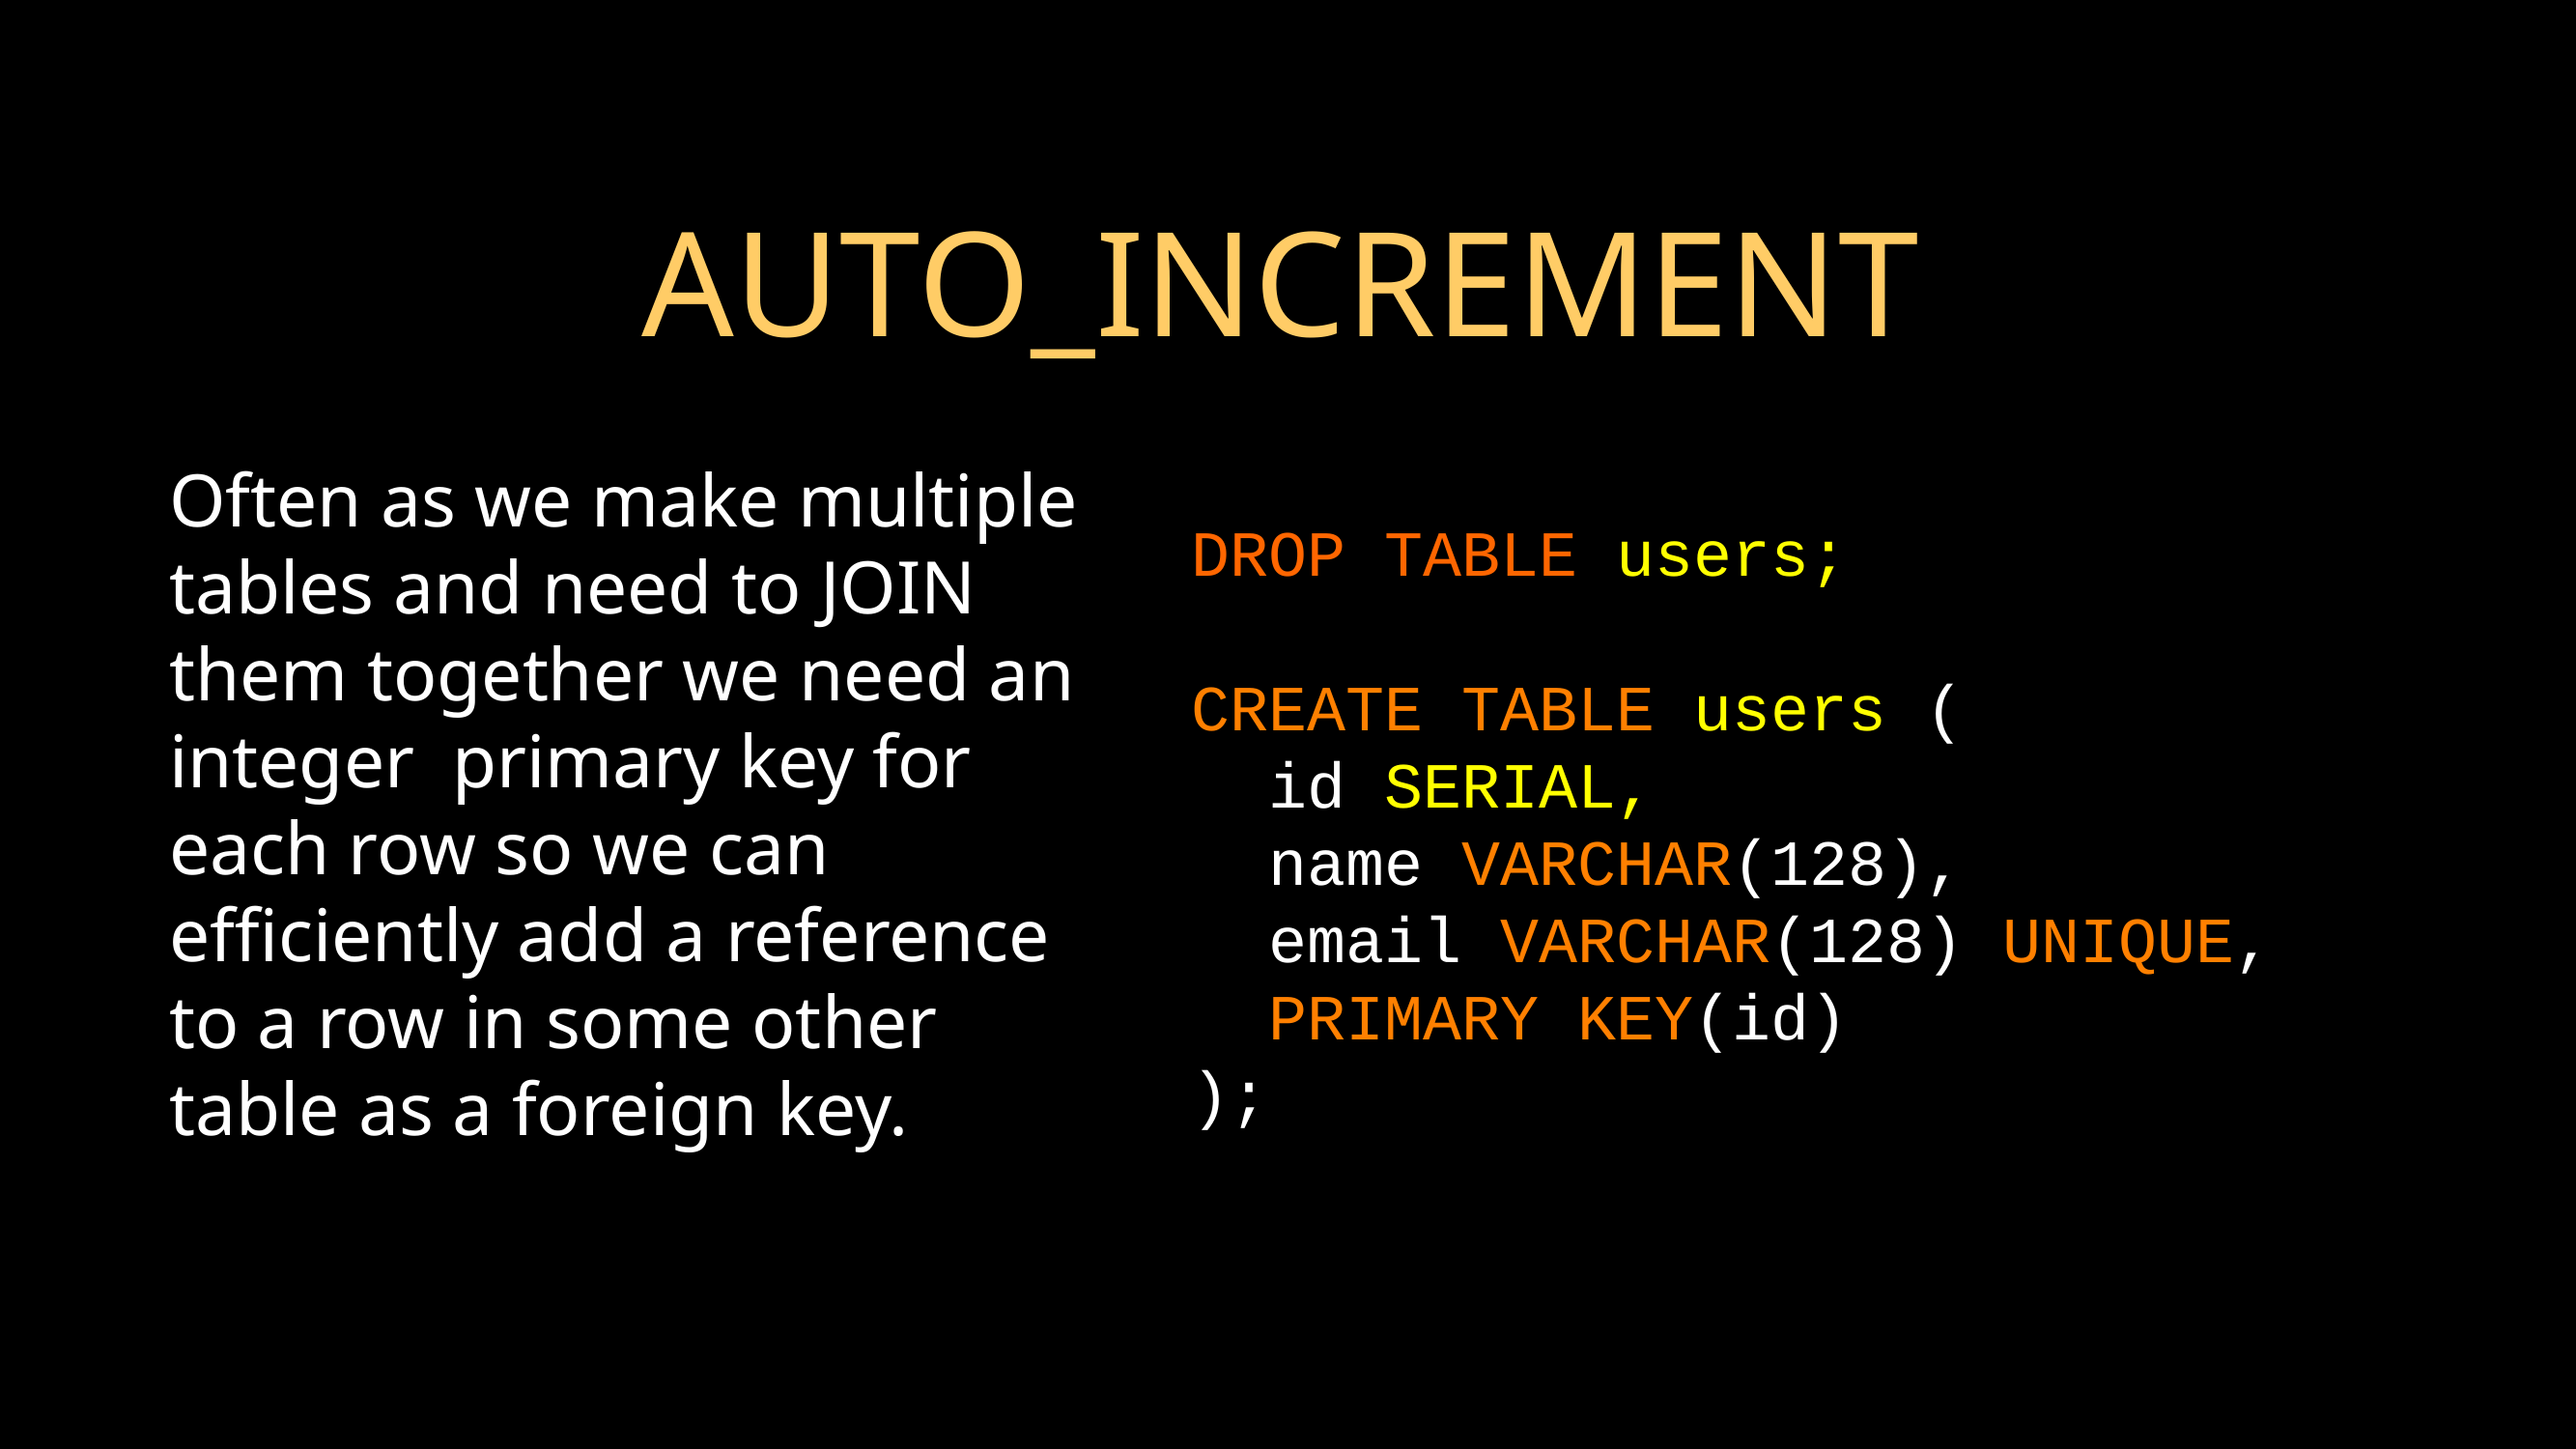

# AUTO_INCREMENT
DROP TABLE users;
CREATE TABLE users (
 id SERIAL,
 name VARCHAR(128),
 email VARCHAR(128) UNIQUE,
 PRIMARY KEY(id)
);
Often as we make multiple tables and need to JOIN them together we need an integer primary key for each row so we can efficiently add a reference to a row in some other table as a foreign key.